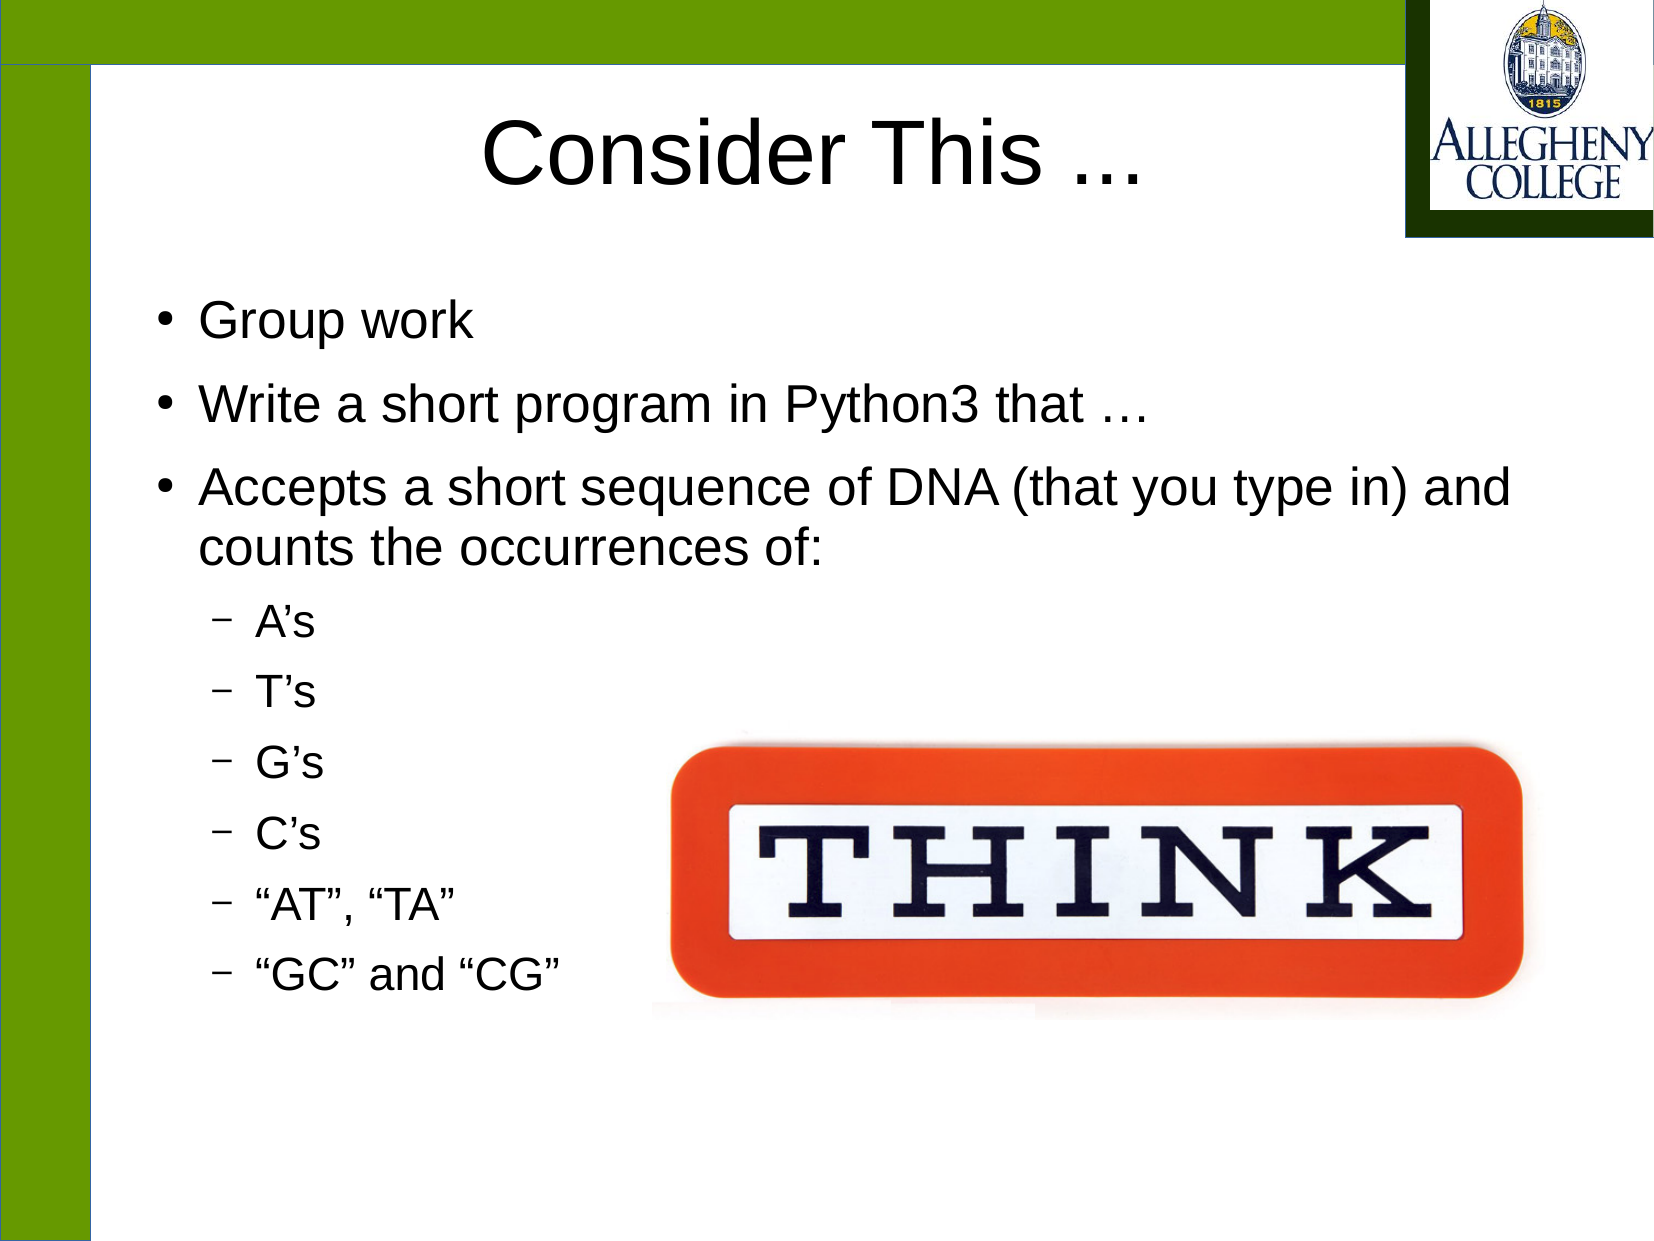

# Consider This ...
Group work
Write a short program in Python3 that …
Accepts a short sequence of DNA (that you type in) and counts the occurrences of:
A’s
T’s
G’s
C’s
“AT”, “TA”
“GC” and “CG”